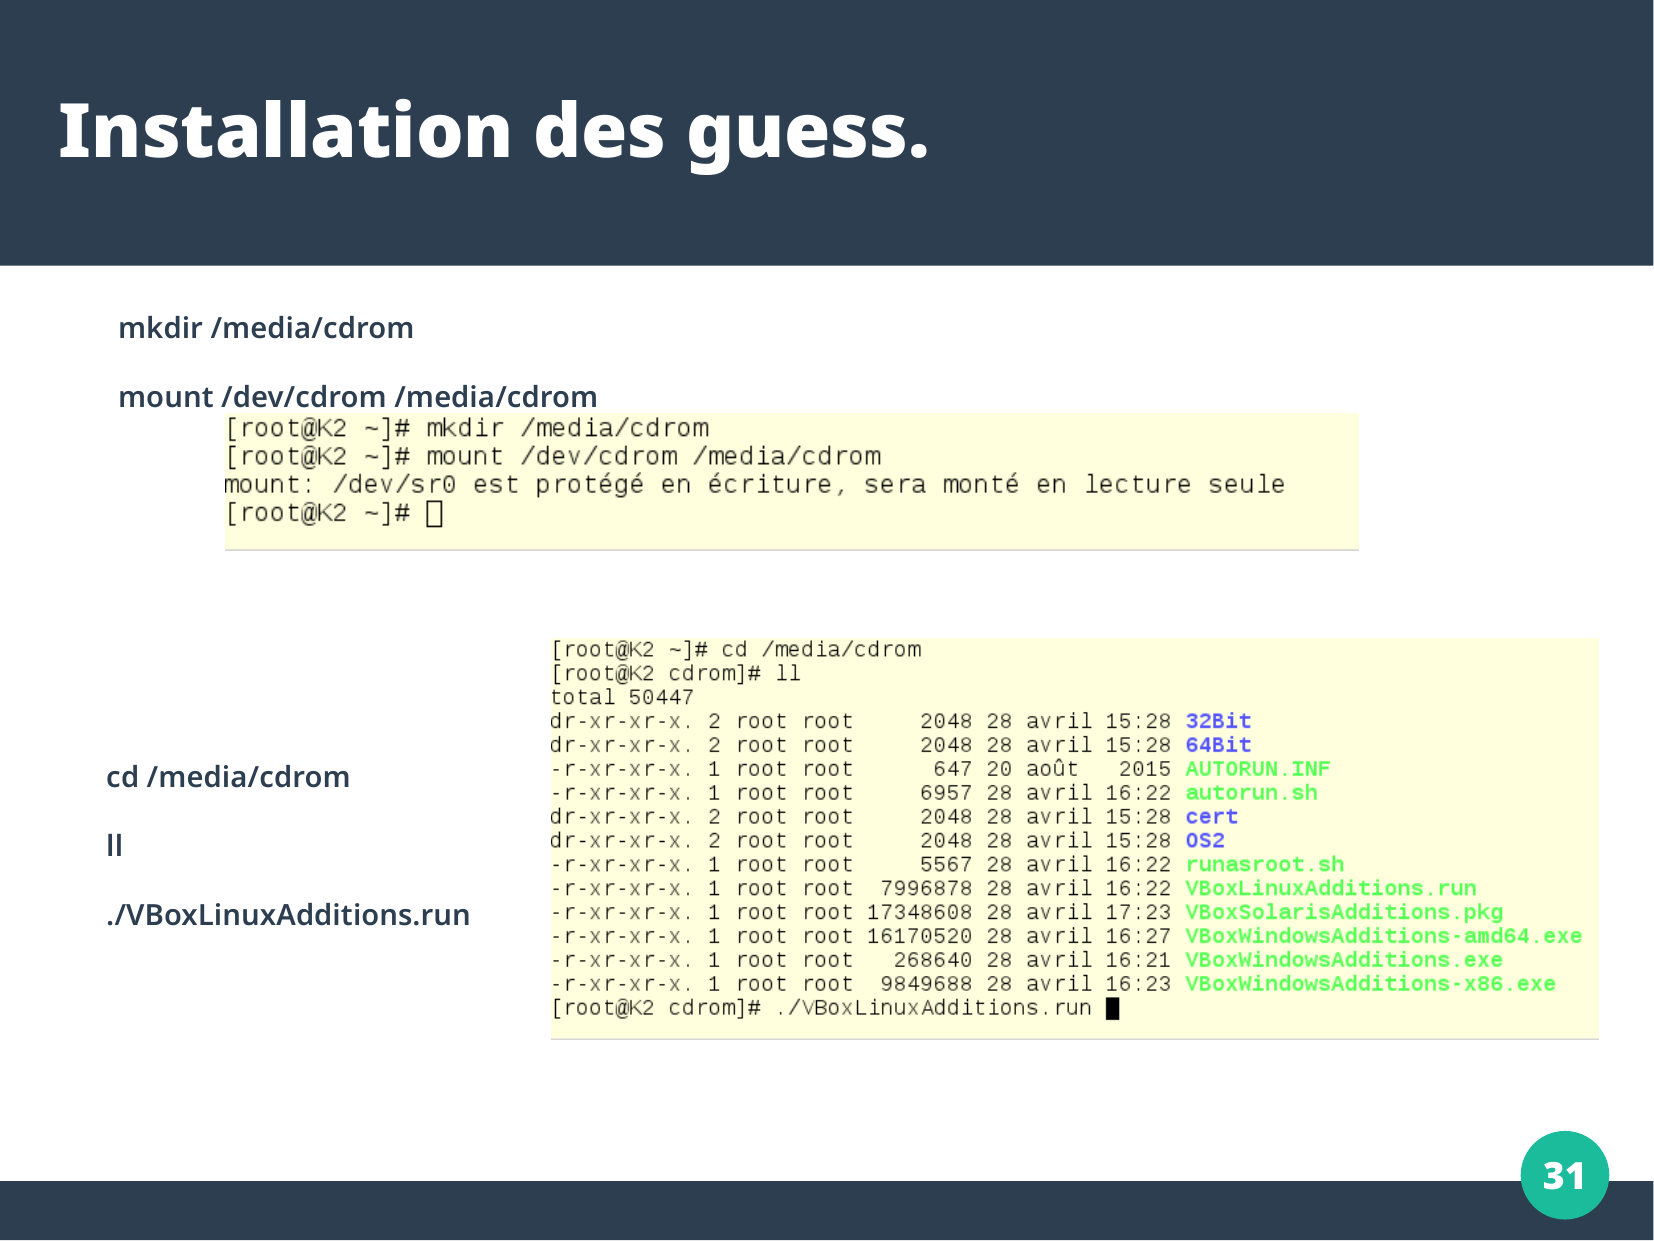

# Installation des guess.
mkdir /media/cdrom
mount /dev/cdrom /media/cdrom
cd /media/cdrom
ll
./VBoxLinuxAdditions.run
31